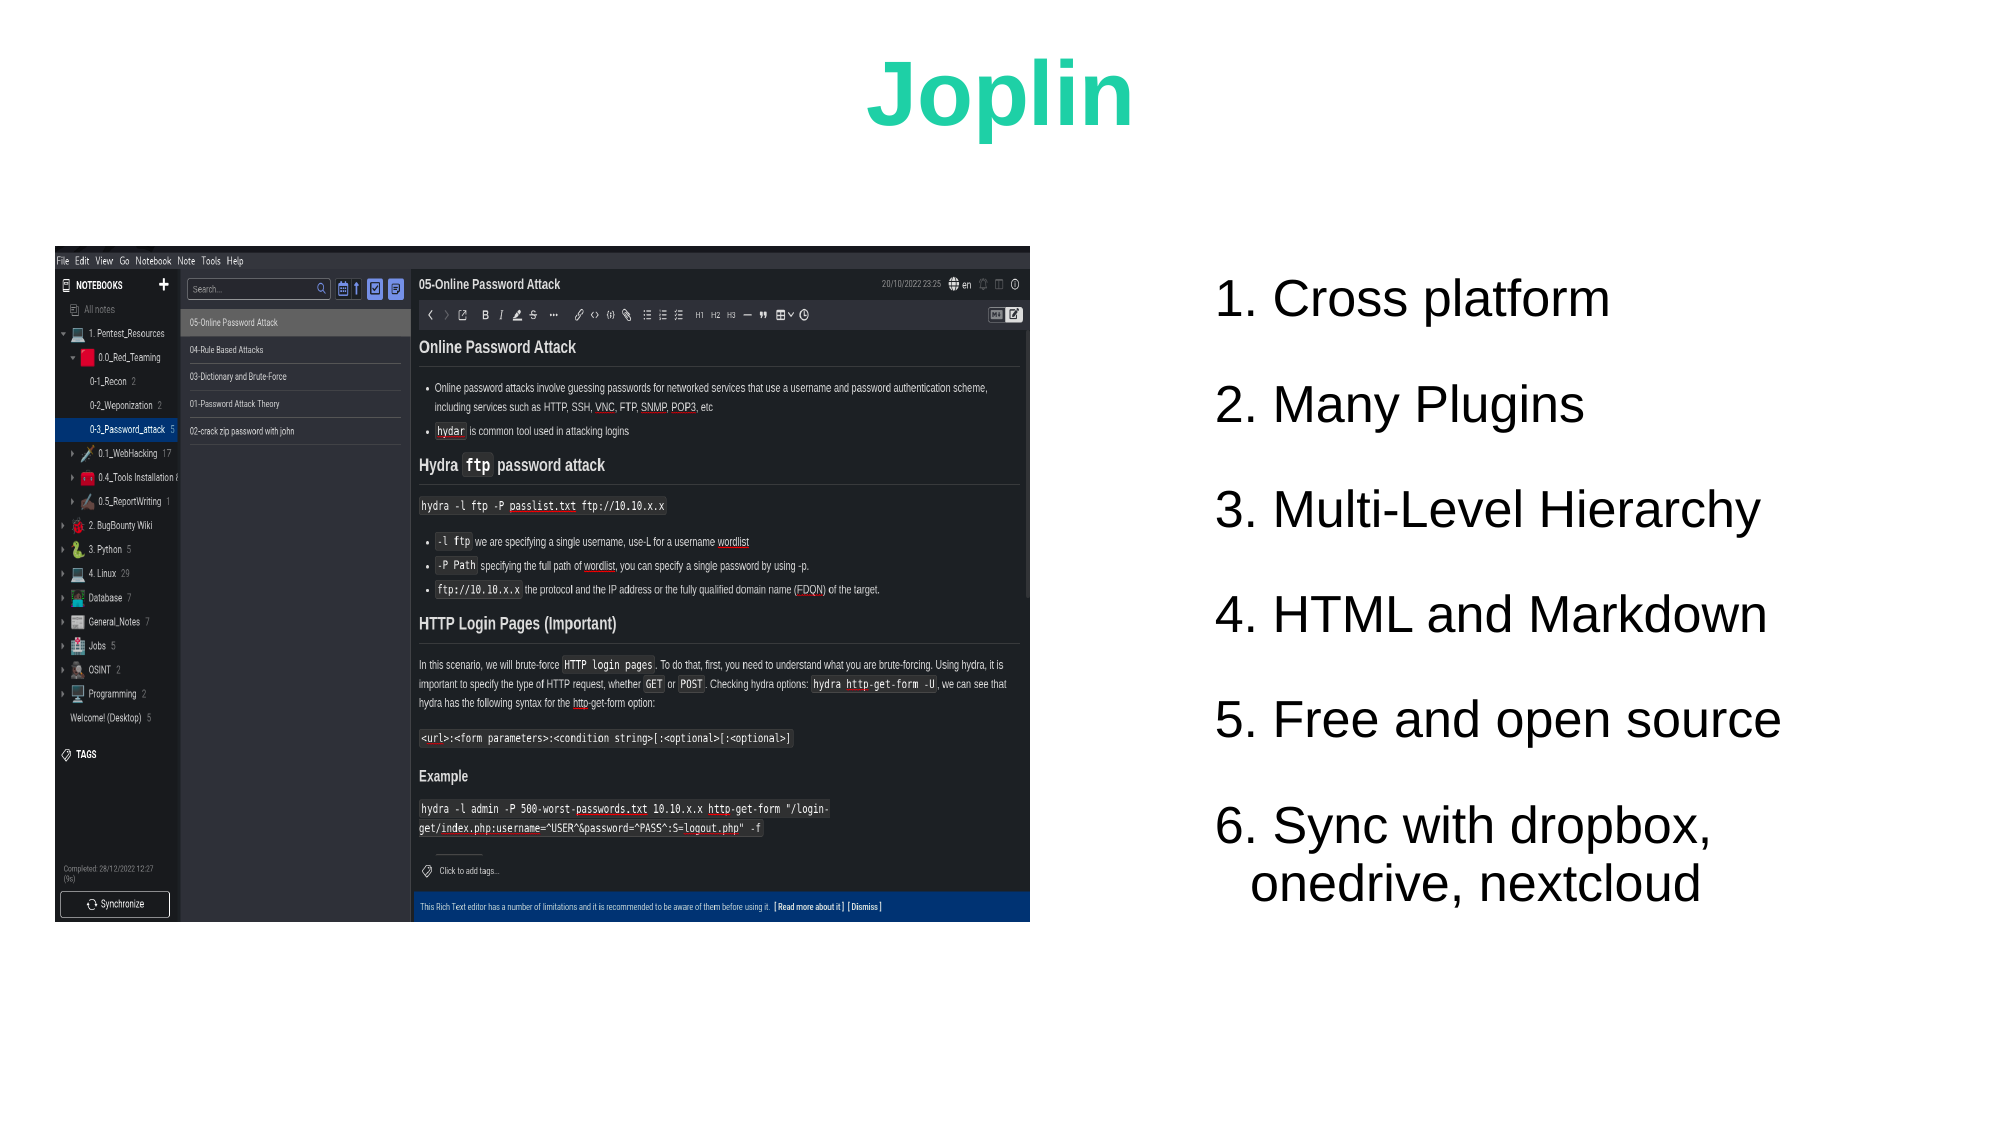

Joplin
 Cross platform
 Many Plugins
 Multi-Level Hierarchy
 HTML and Markdown
 Free and open source
 Sync with dropbox, onedrive, nextcloud